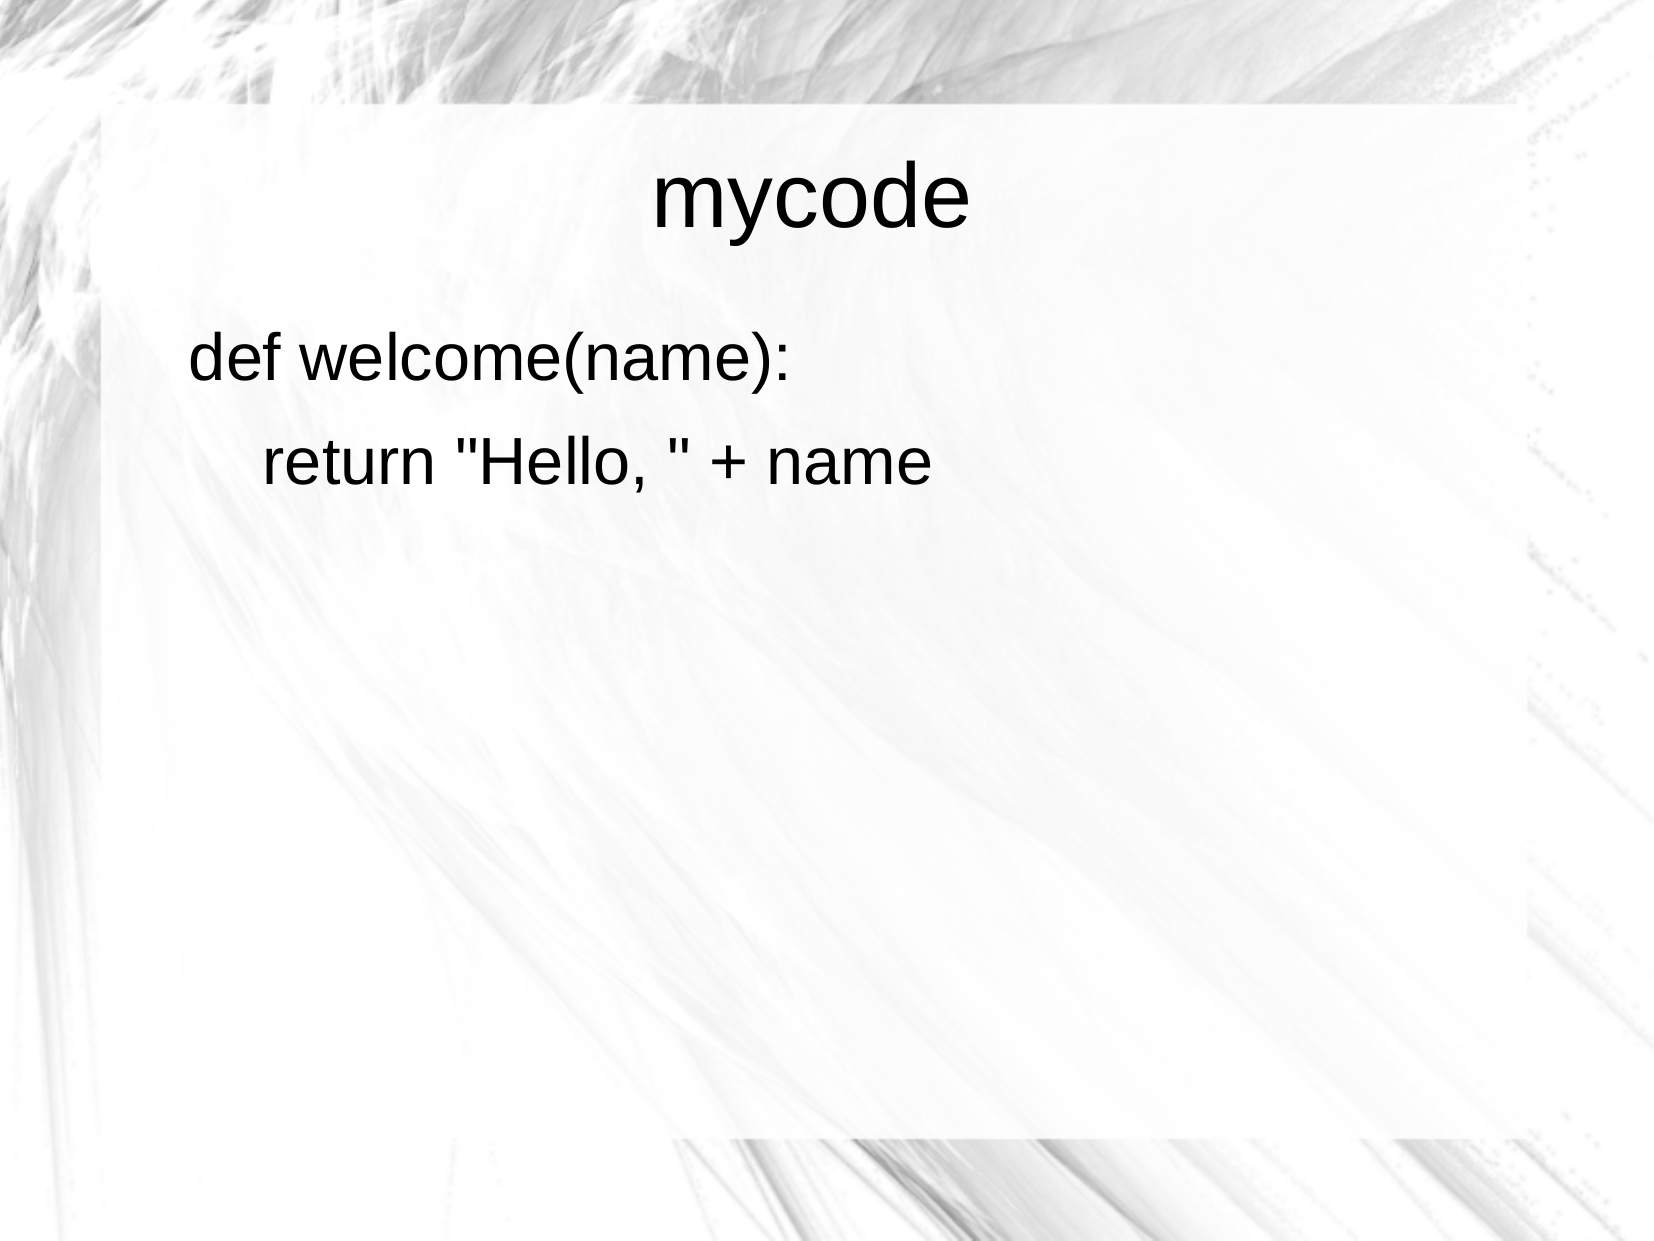

# mycode
def welcome(name):
 return "Hello, " + name